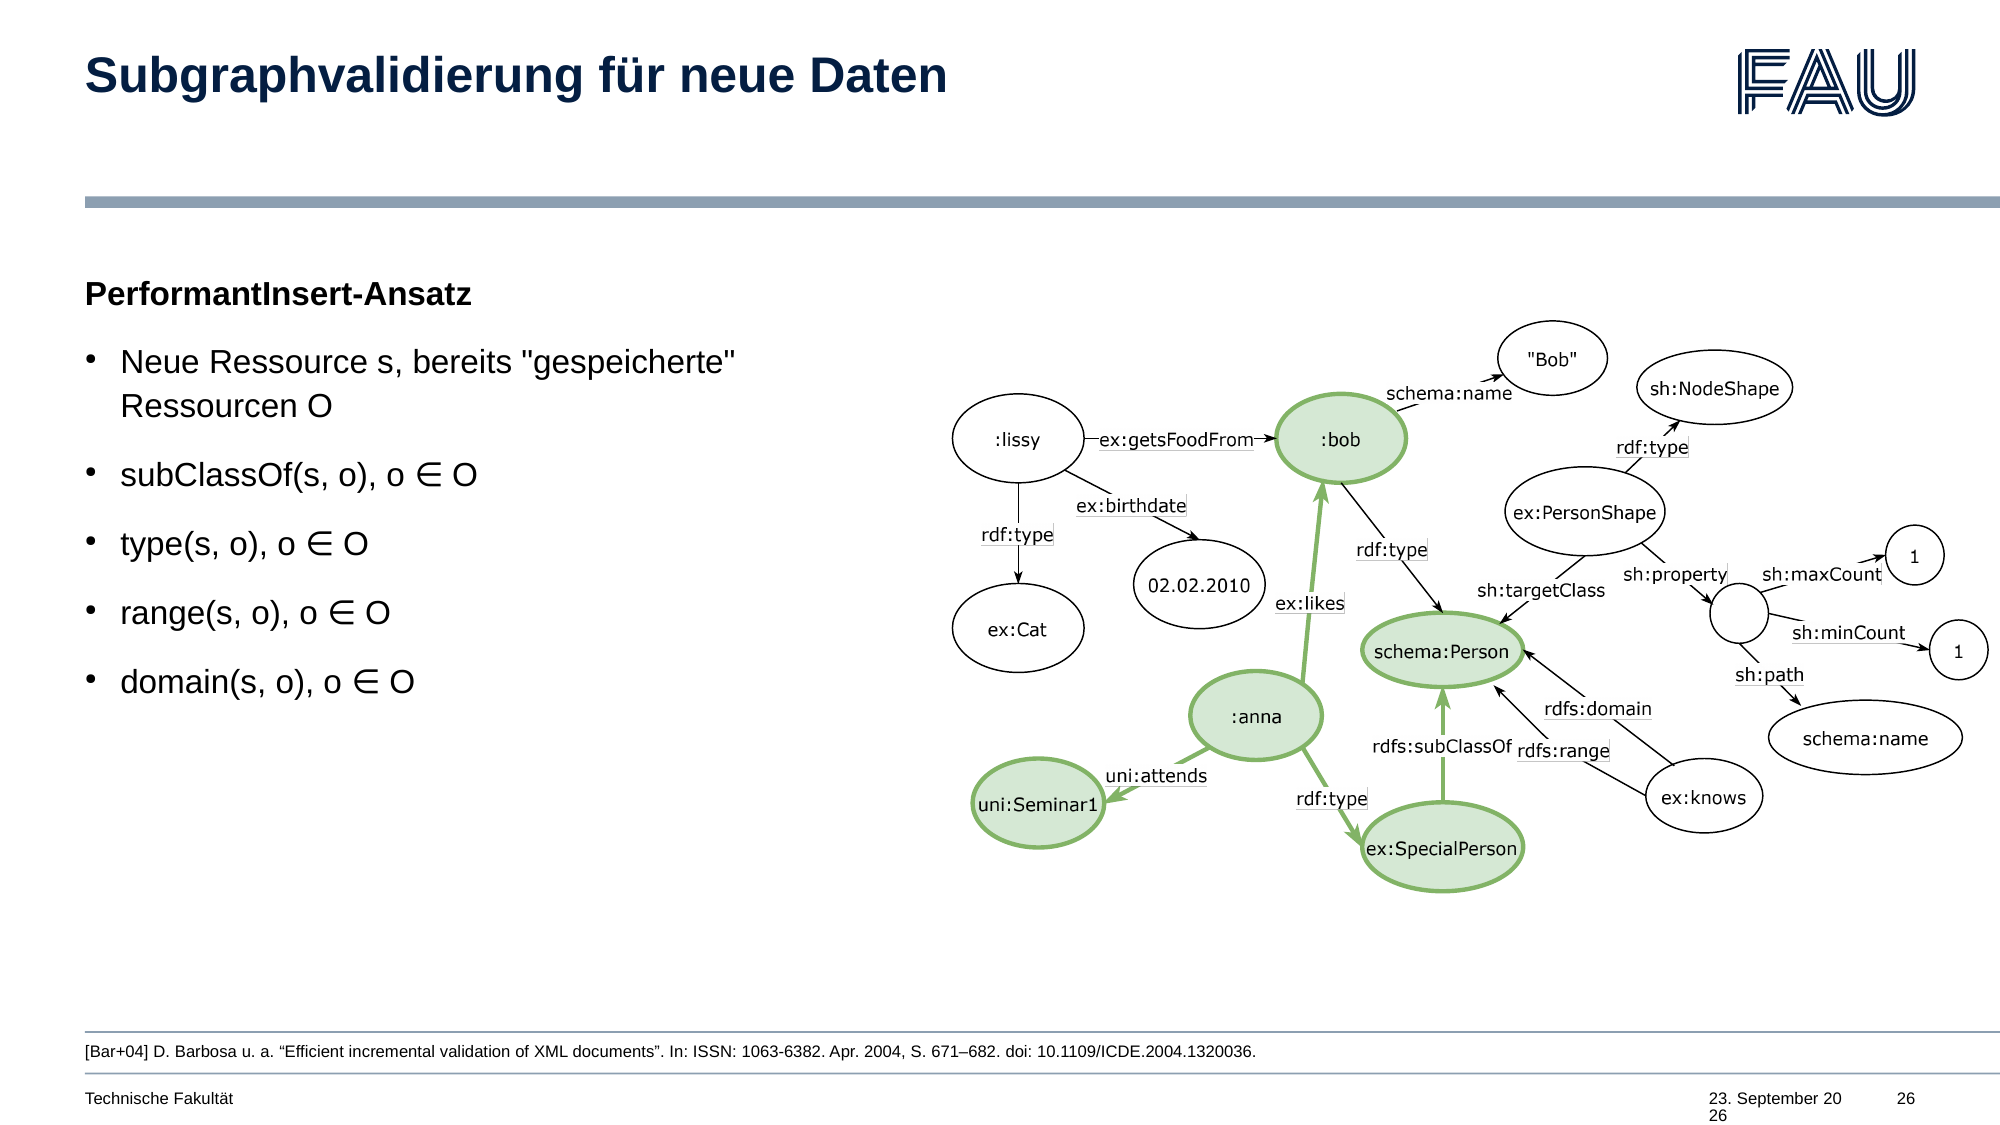

# Subgraphvalidierung für neue Daten
PerformantInsert-Ansatz
Neue Ressource s, bereits "gespeicherte" Ressourcen O
subClassOf(s, o), o ∈ O
type(s, o), o ∈ O
range(s, o), o ∈ O
domain(s, o), o ∈ O
[Bar+04] D. Barbosa u. a. “Efficient incremental validation of XML documents”. In: ISSN: 1063-6382. Apr. 2004, S. 671–682. doi: 10.1109/ICDE.2004.1320036.
Technische Fakultät